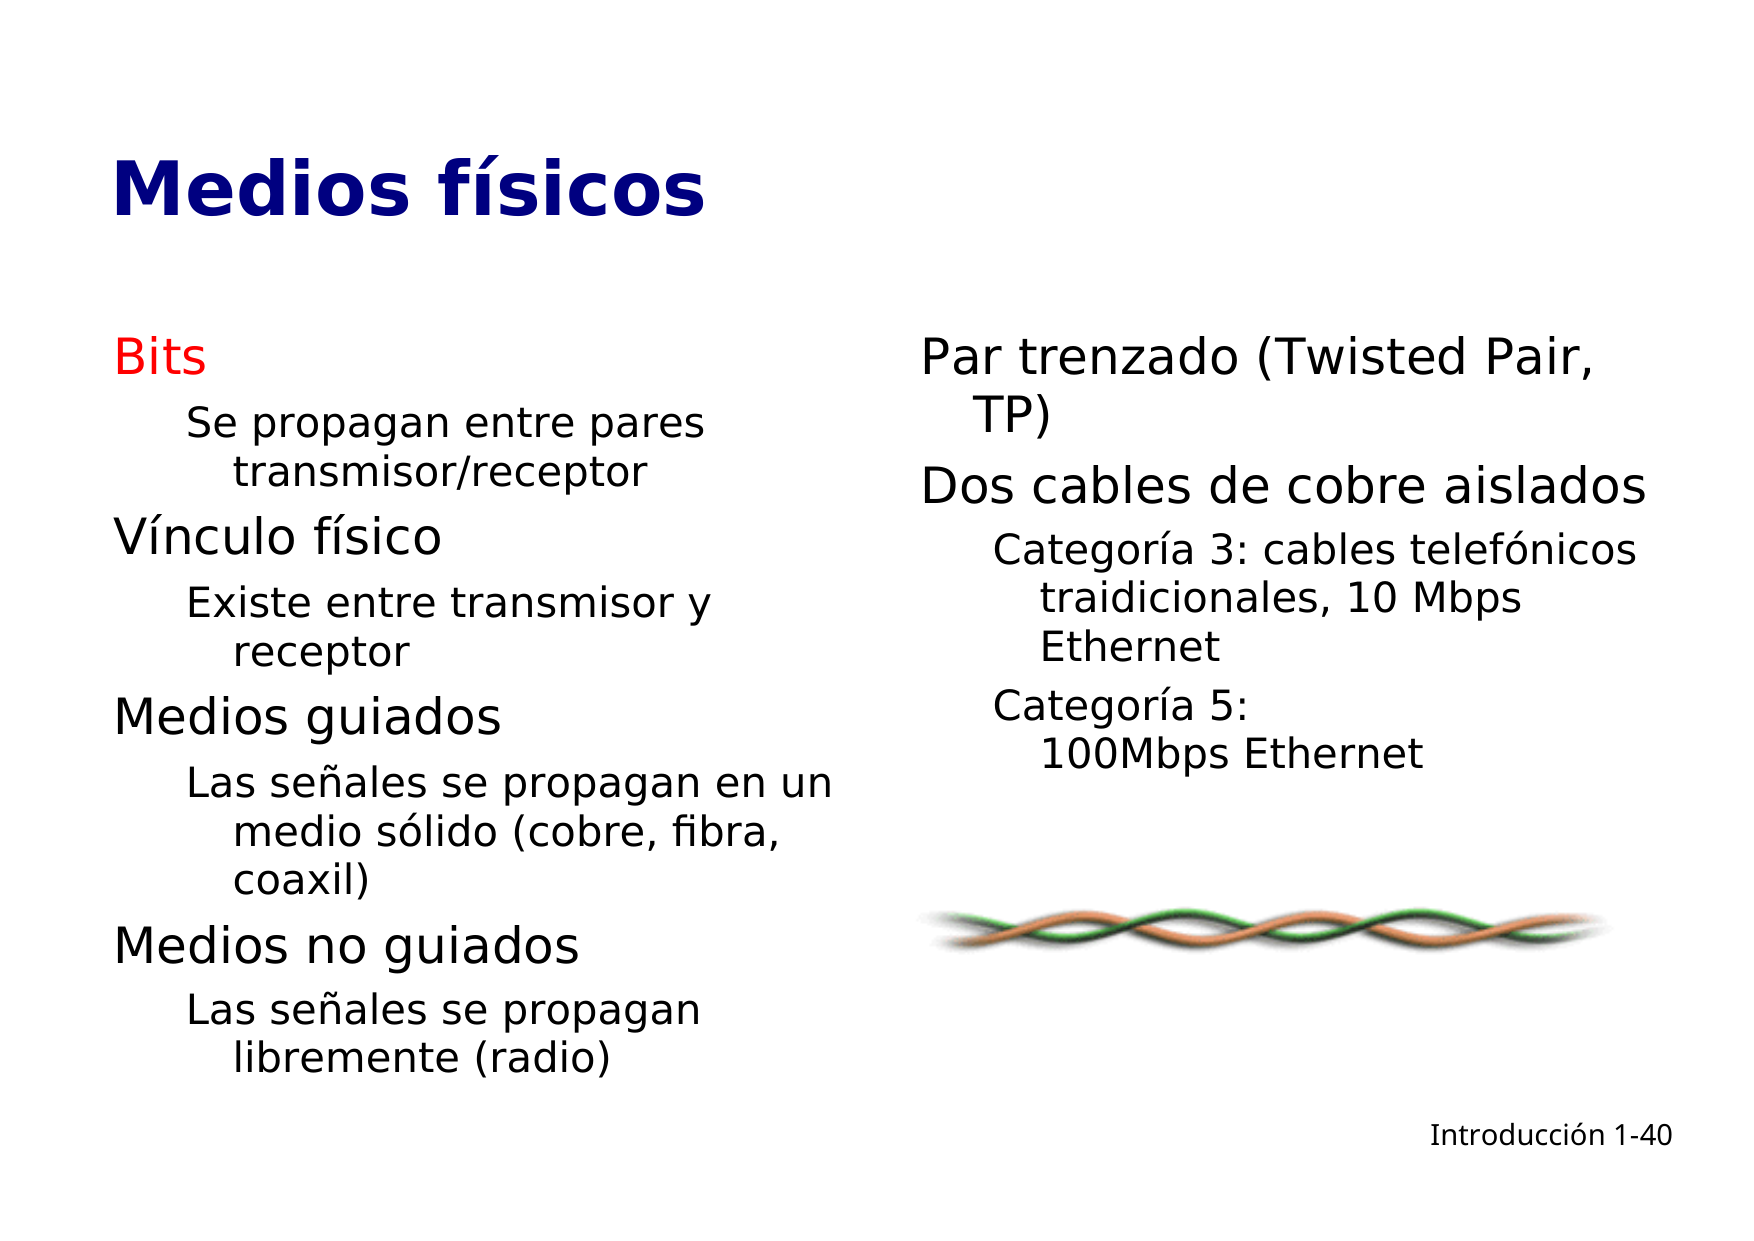

# Medios físicos
Bits
Se propagan entre pares transmisor/receptor
Vínculo físico
Existe entre transmisor y receptor
Medios guiados
Las señales se propagan en un medio sólido (cobre, fibra, coaxil)
Medios no guiados
Las señales se propagan libremente (radio)
Par trenzado (Twisted Pair, TP)
Dos cables de cobre aislados
Categoría 3: cables telefónicos traidicionales, 10 Mbps Ethernet
Categoría 5:
100Mbps Ethernet